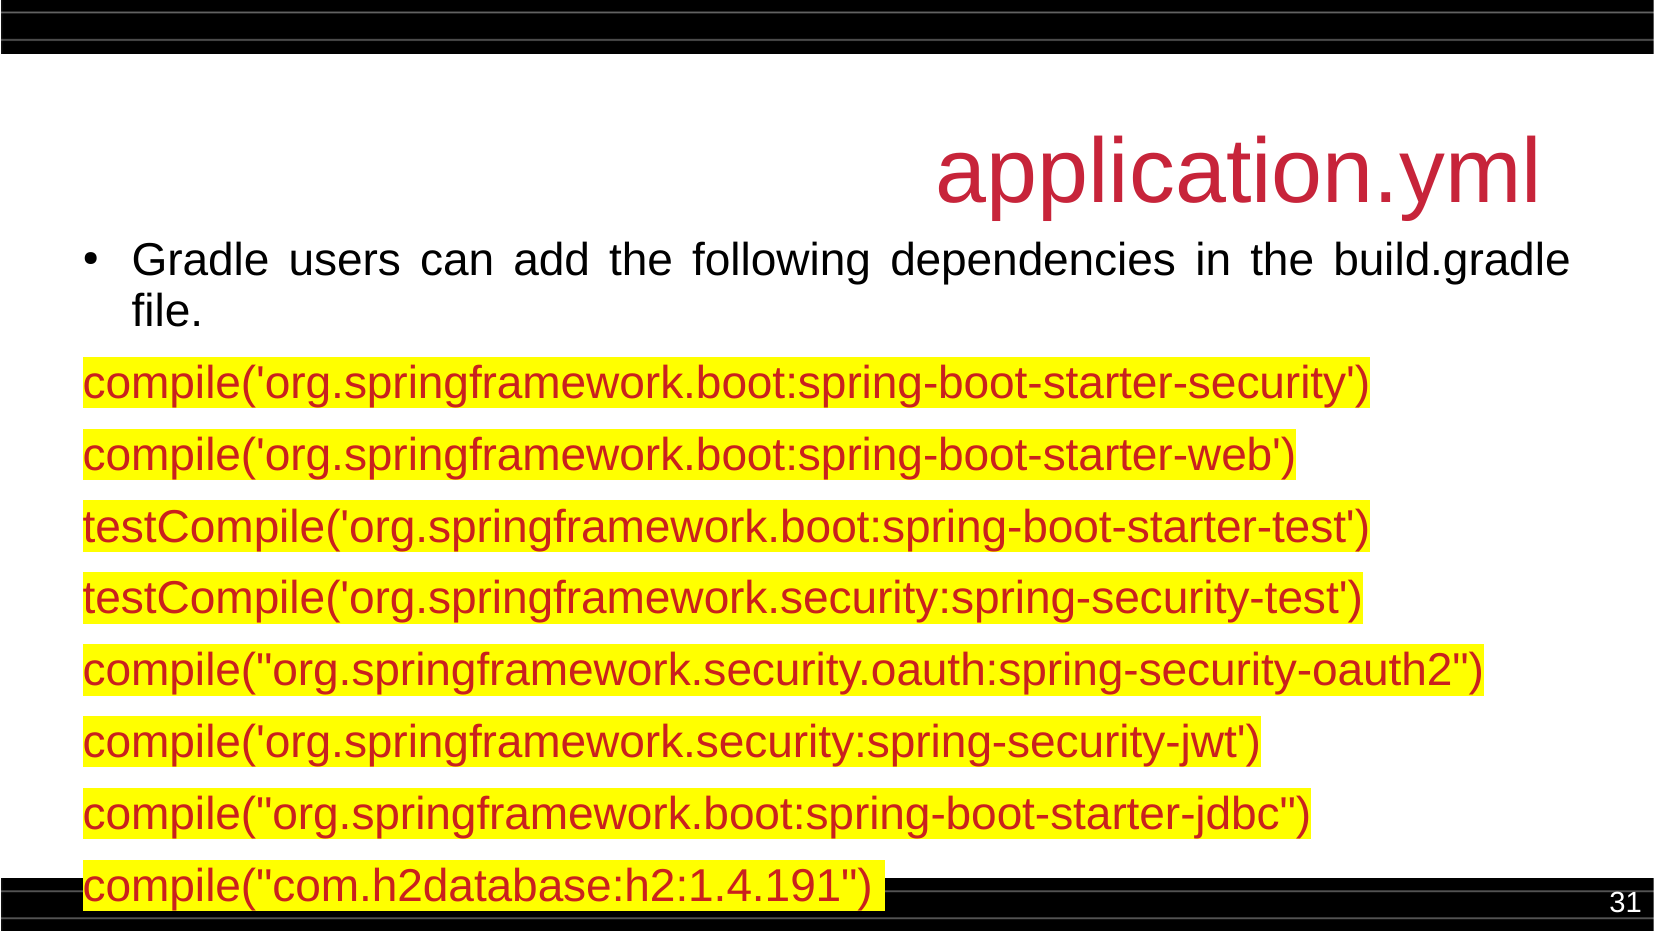

# application.yml
Gradle users can add the following dependencies in the build.gradle file.
compile('org.springframework.boot:spring-boot-starter-security')
compile('org.springframework.boot:spring-boot-starter-web')
testCompile('org.springframework.boot:spring-boot-starter-test')
testCompile('org.springframework.security:spring-security-test')
compile("org.springframework.security.oauth:spring-security-oauth2")
compile('org.springframework.security:spring-security-jwt')
compile("org.springframework.boot:spring-boot-starter-jdbc")
compile("com.h2database:h2:1.4.191")